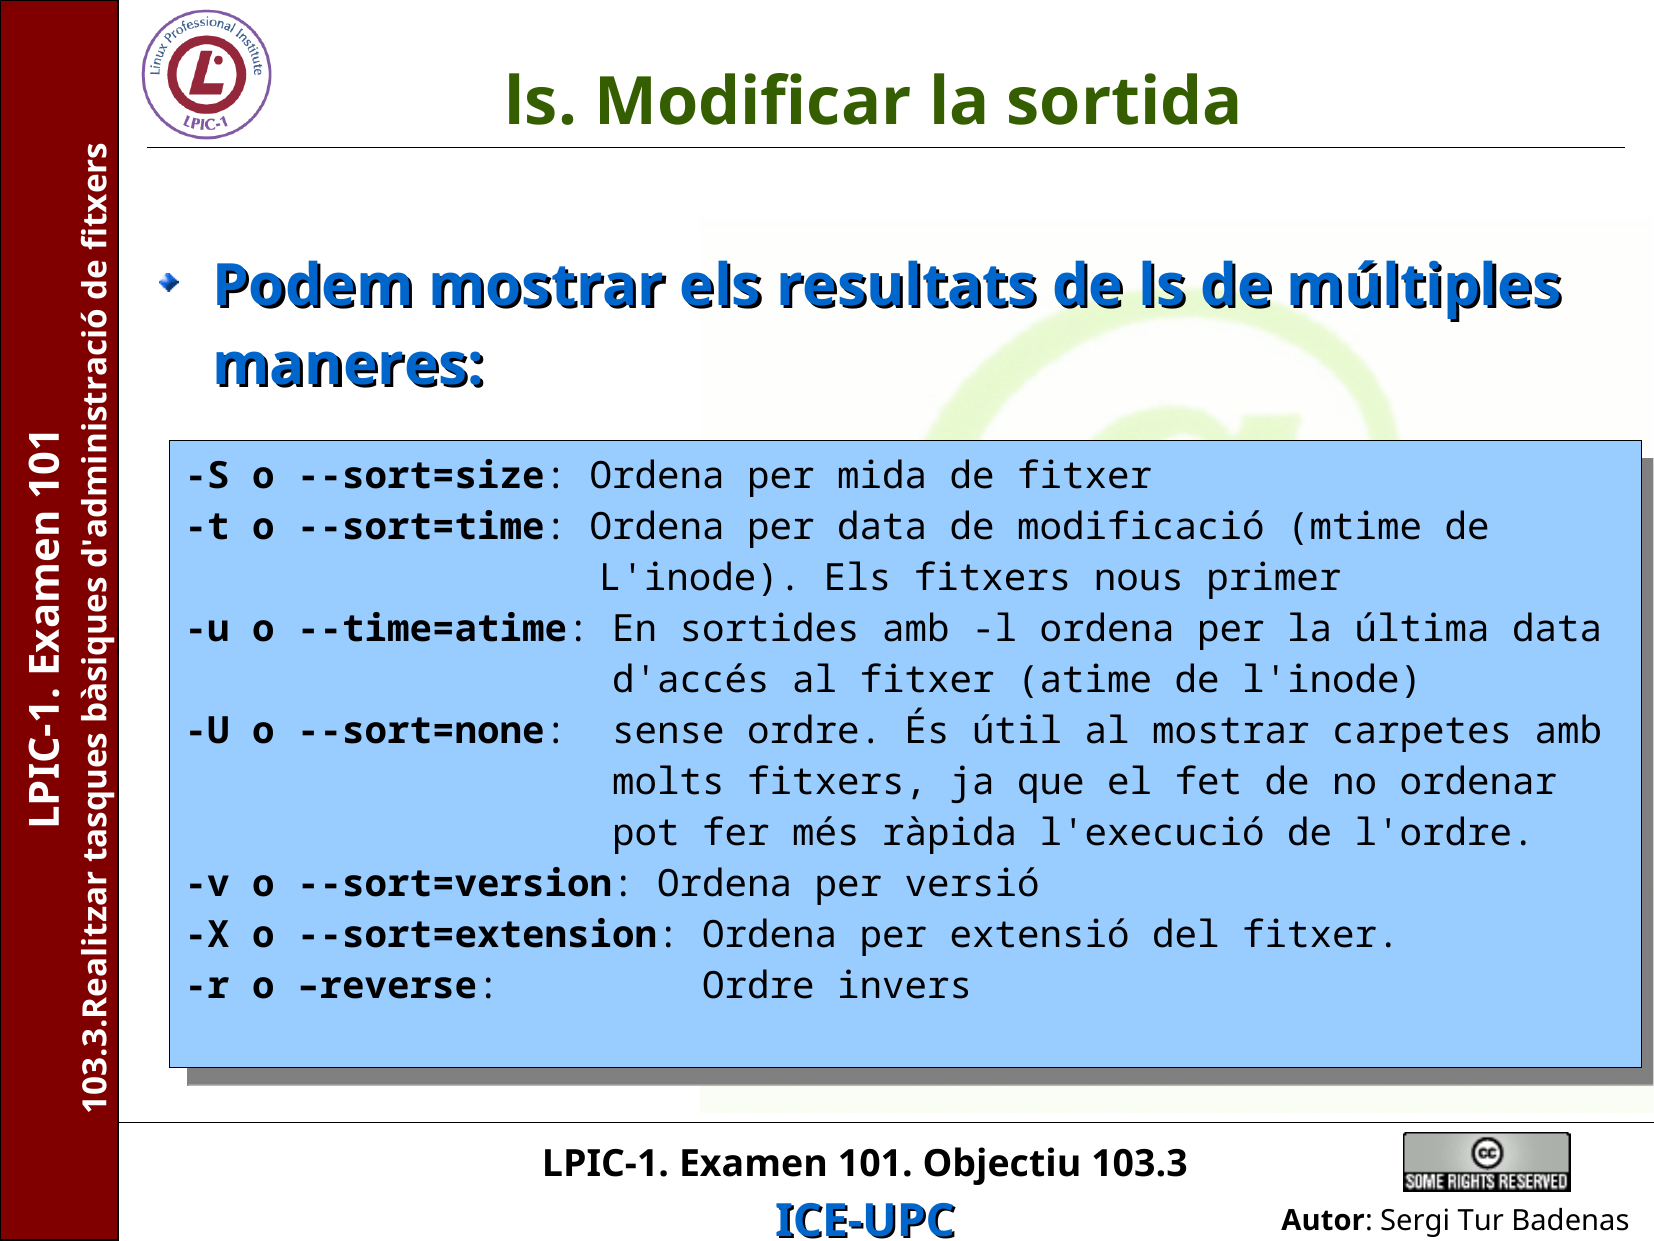

# ls. Modificar la sortida
Podem mostrar els resultats de ls de múltiples maneres:
-S o --sort=size: Ordena per mida de fitxer
-t o --sort=time: Ordena per data de modificació (mtime de
					 L'inode). Els fitxers nous primer
-u o --time=atime: En sortides amb -l ordena per la última data d'accés al fitxer (atime de l'inode)
-U o --sort=none: sense ordre. És útil al mostrar carpetes amb
 molts fitxers, ja que el fet de no ordenar
 pot fer més ràpida l'execució de l'ordre.
-v o --sort=version: Ordena per versió
-X o --sort=extension: Ordena per extensió del fitxer.
-r o –reverse: Ordre invers